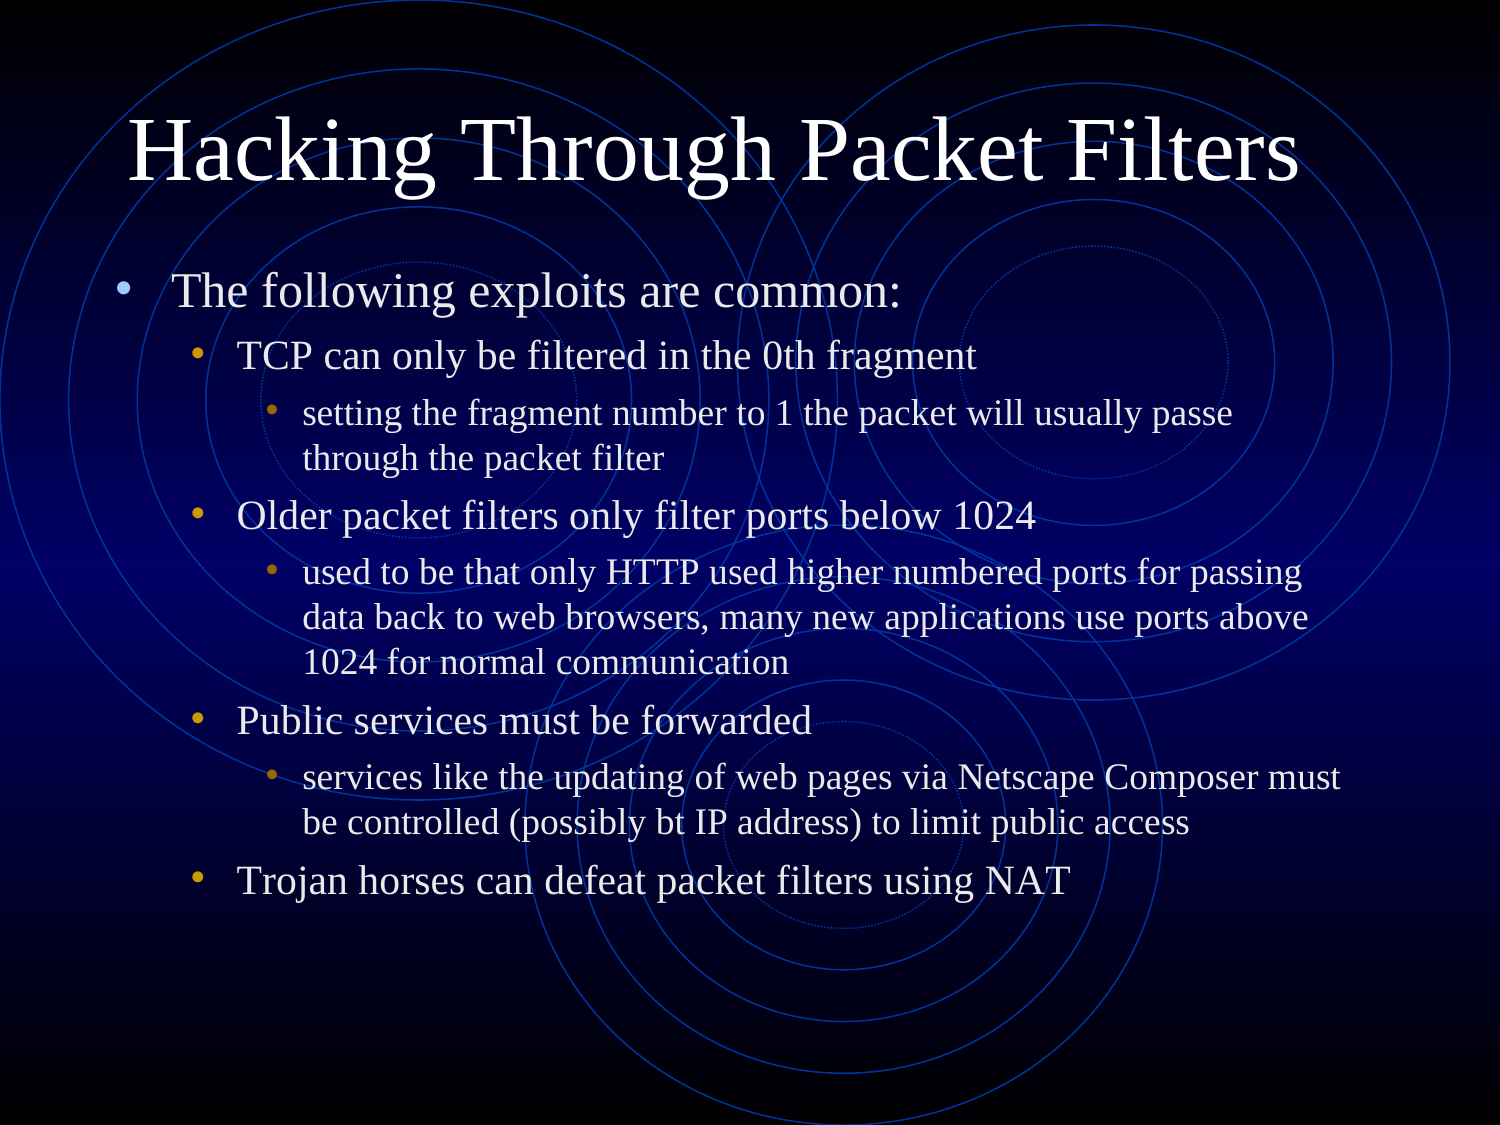

# Hacking Through Packet Filters
The following exploits are common:
TCP can only be filtered in the 0th fragment
setting the fragment number to 1 the packet will usually passe through the packet filter
Older packet filters only filter ports below 1024
used to be that only HTTP used higher numbered ports for passing data back to web browsers, many new applications use ports above 1024 for normal communication
Public services must be forwarded
services like the updating of web pages via Netscape Composer must be controlled (possibly bt IP address) to limit public access
Trojan horses can defeat packet filters using NAT